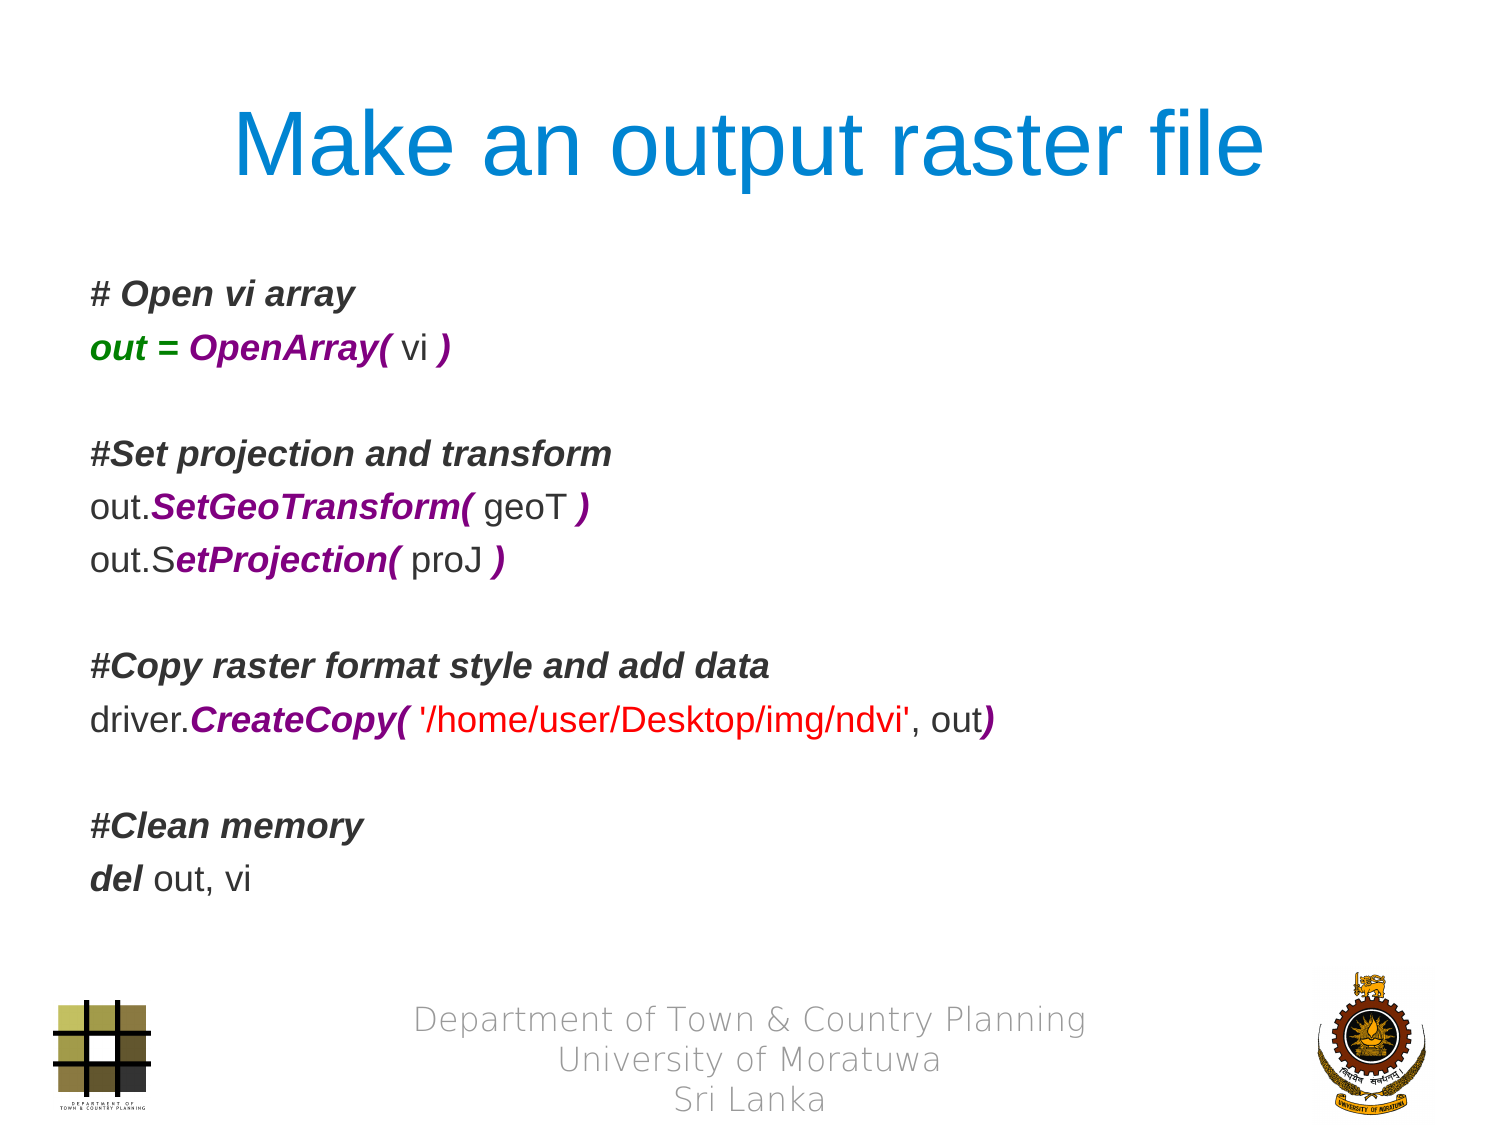

# Make an output raster file
# Open vi array
out = OpenArray( vi )
#Set projection and transform
out.SetGeoTransform( geoT )
out.SetProjection( proJ )
#Copy raster format style and add data
driver.CreateCopy( '/home/user/Desktop/img/ndvi', out)
#Clean memory
del out, vi